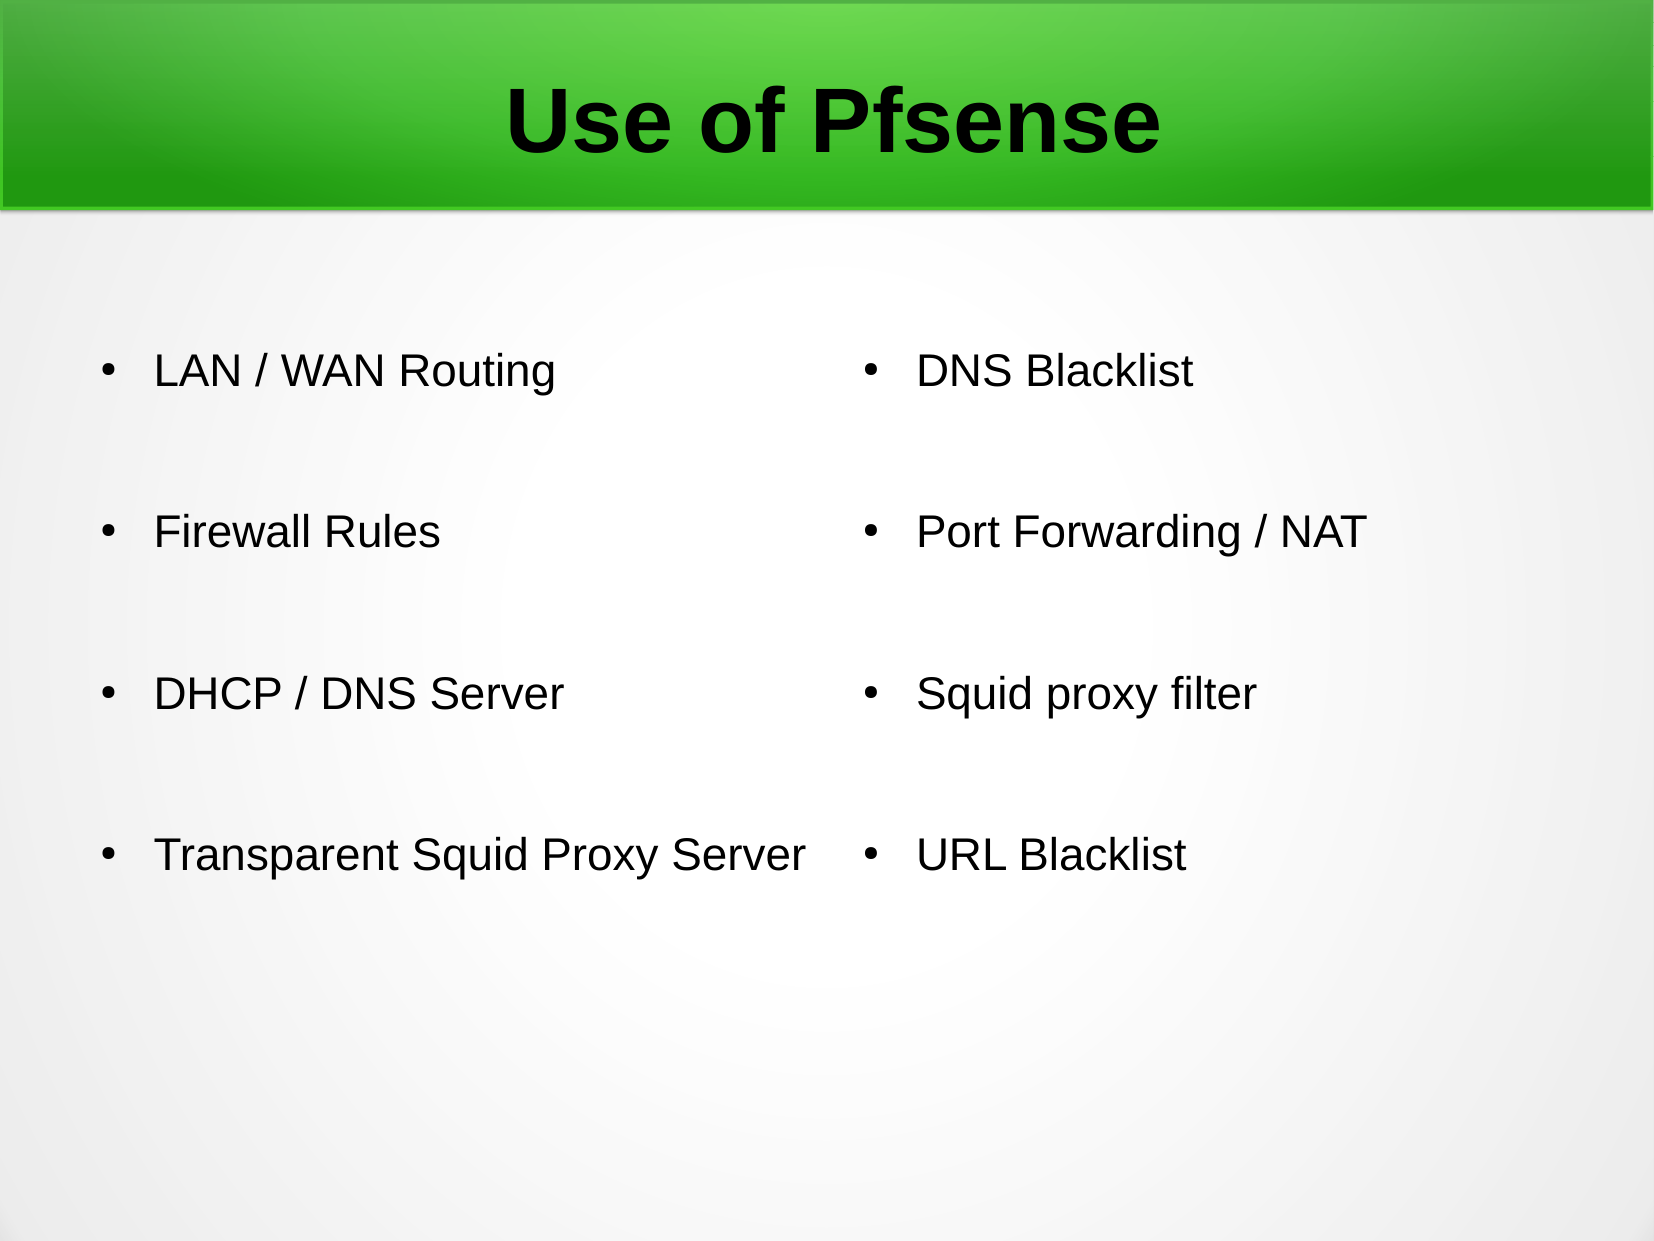

# Use of Pfsense
LAN / WAN Routing
Firewall Rules
DHCP / DNS Server
Transparent Squid Proxy Server
DNS Blacklist
Port Forwarding / NAT
Squid proxy filter
URL Blacklist